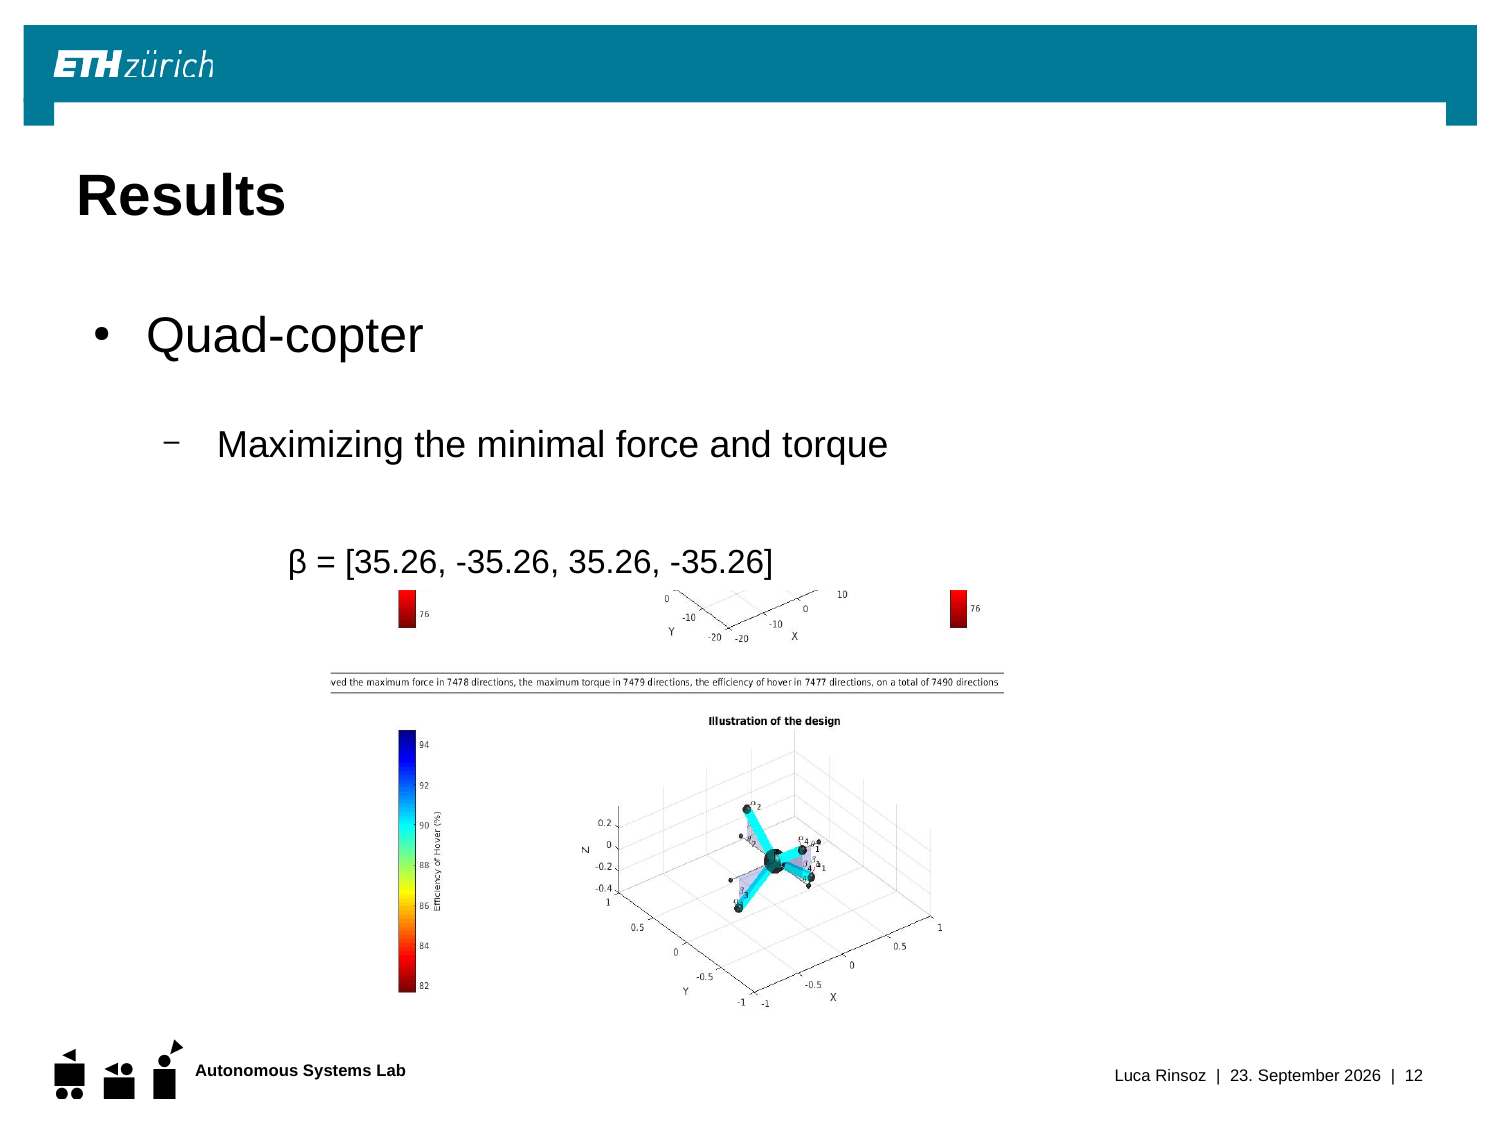

# Results
Quad-copter
Maximizing the minimal force and torque
β = [35.26, -35.26, 35.26, -35.26]
((Name))
12